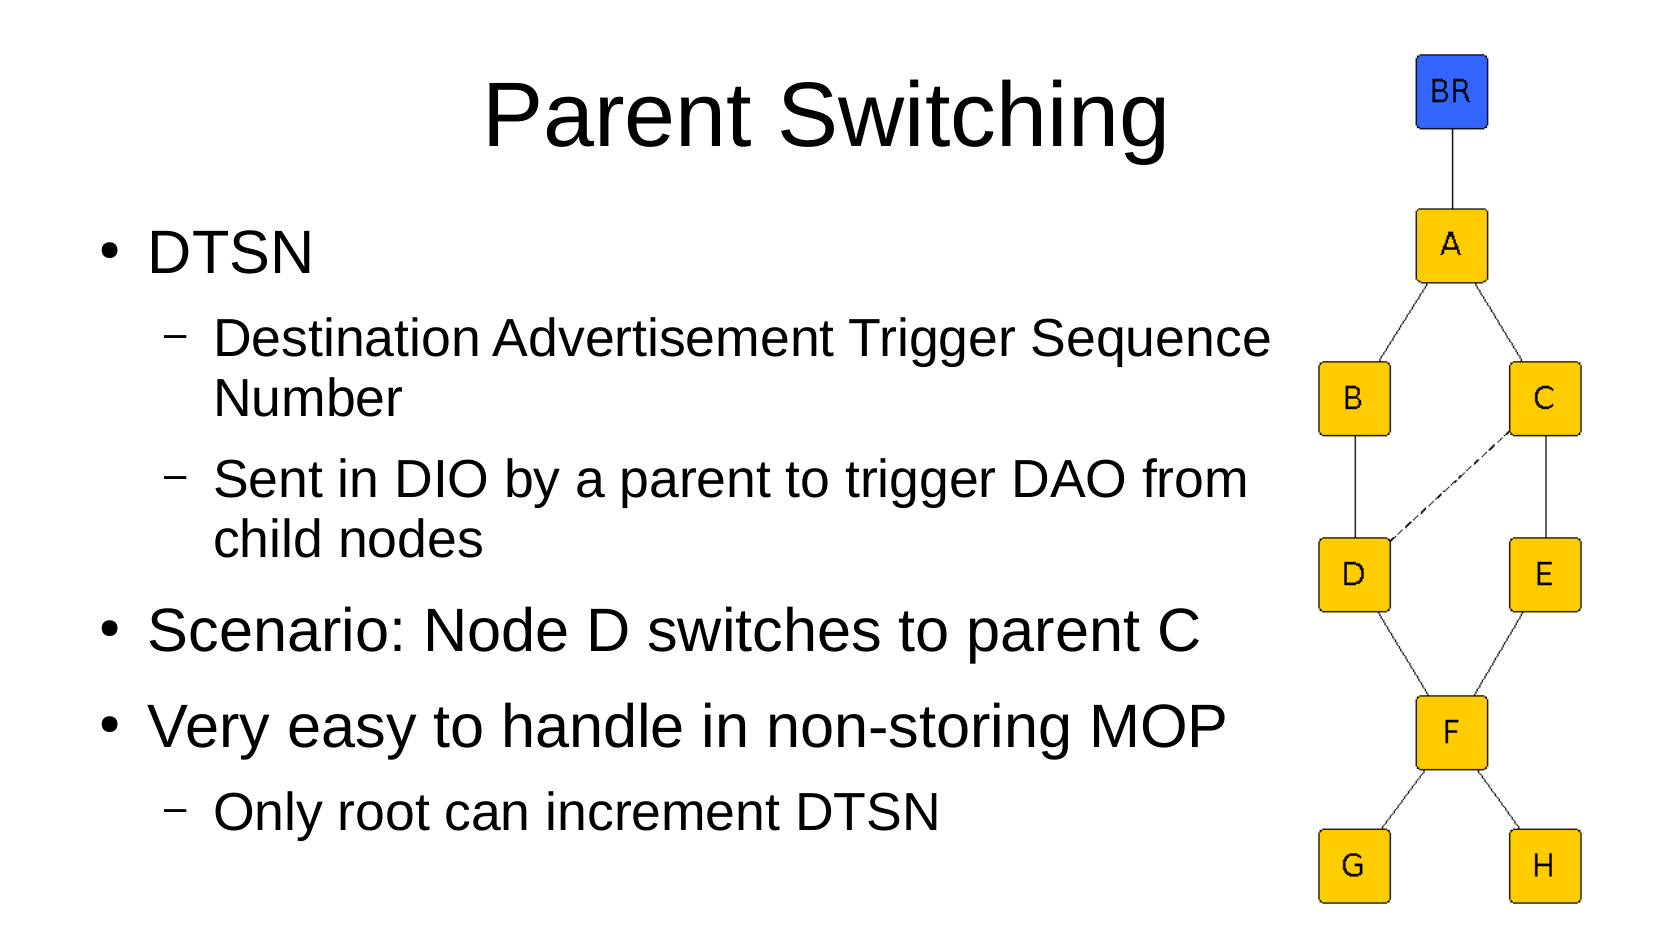

# Parent Switching
DTSN
Destination Advertisement Trigger Sequence Number
Sent in DIO by a parent to trigger DAO from child nodes
Scenario: Node D switches to parent C
Very easy to handle in non-storing MOP
Only root can increment DTSN